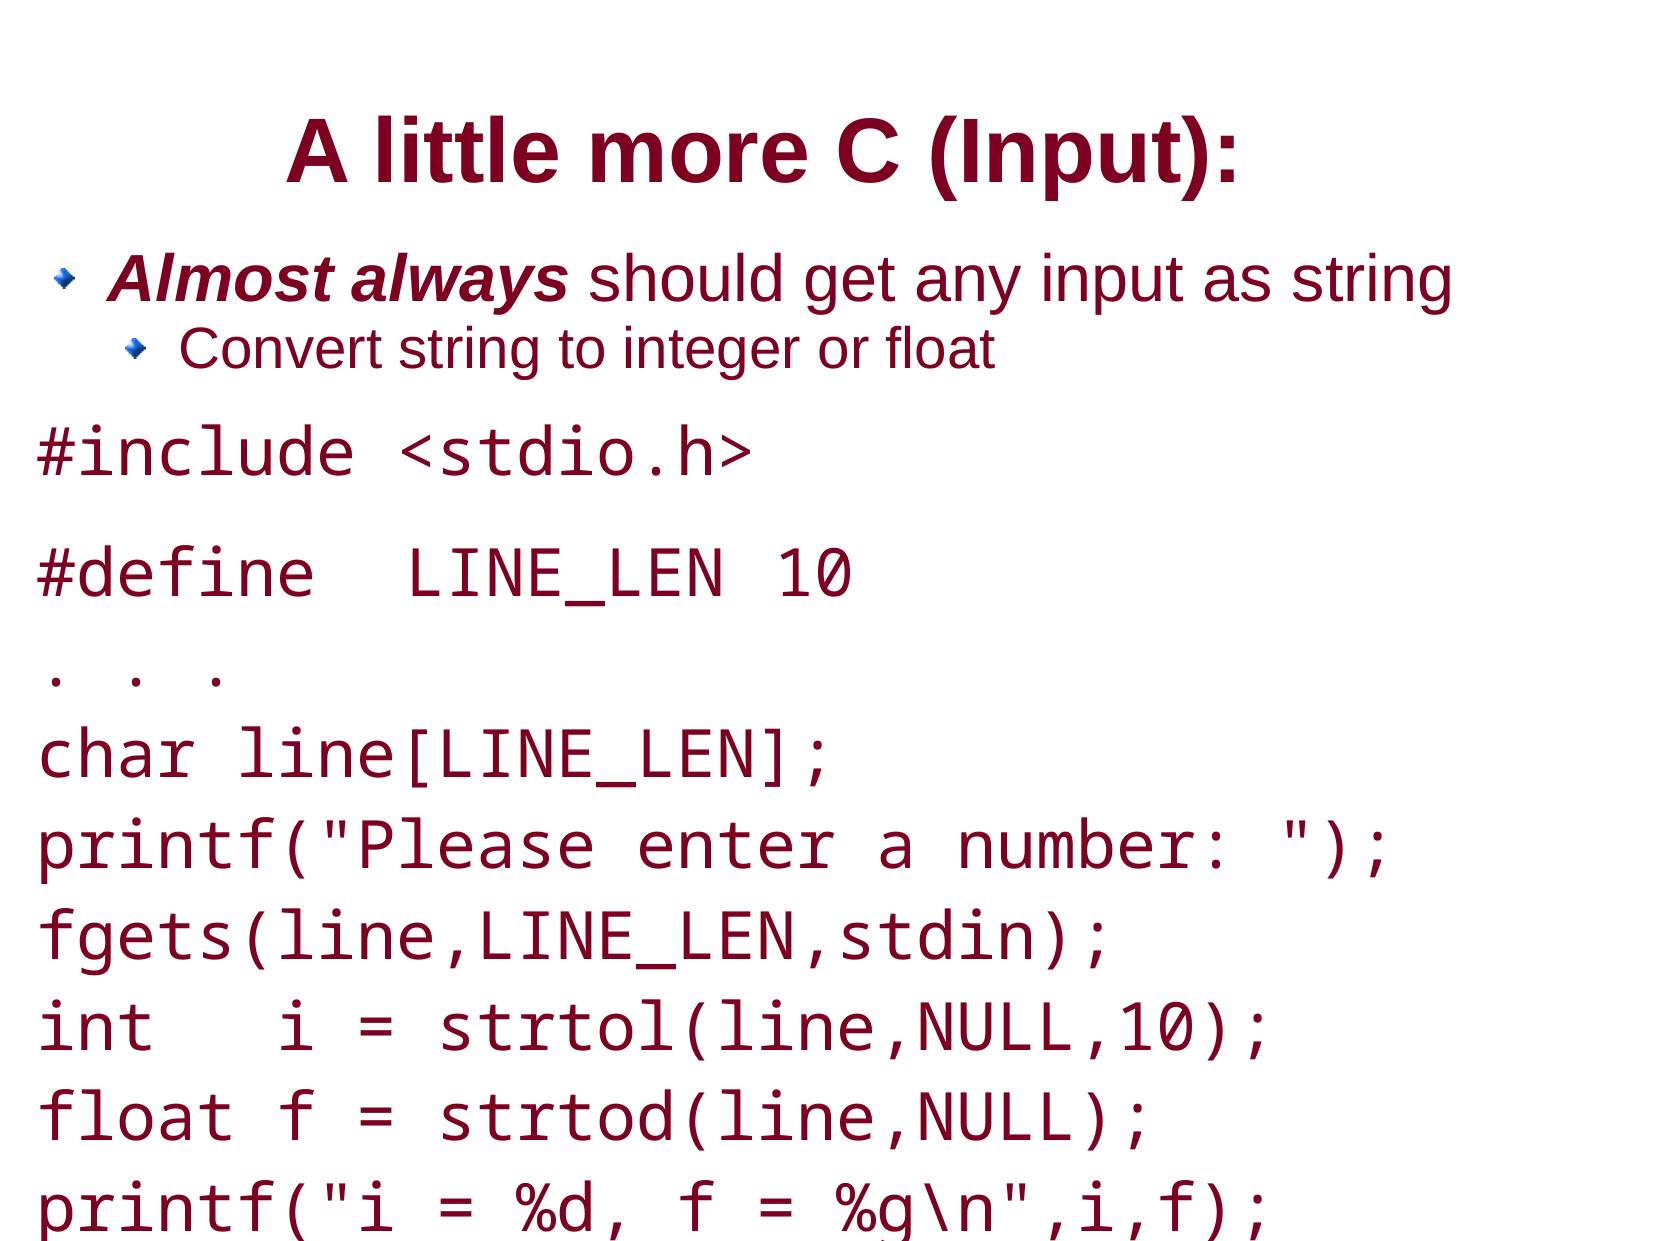

# A little more C (Input):
Almost always should get any input as string
Convert string to integer or float
#include <stdio.h>
#define		LINE_LEN	10
. . .
char line[LINE_LEN];
printf("Please enter a number: ");
fgets(line,LINE_LEN,stdin);
int i = strtol(line,NULL,10);
float f = strtod(line,NULL);
printf("i = %d, f = %g\n",i,f);